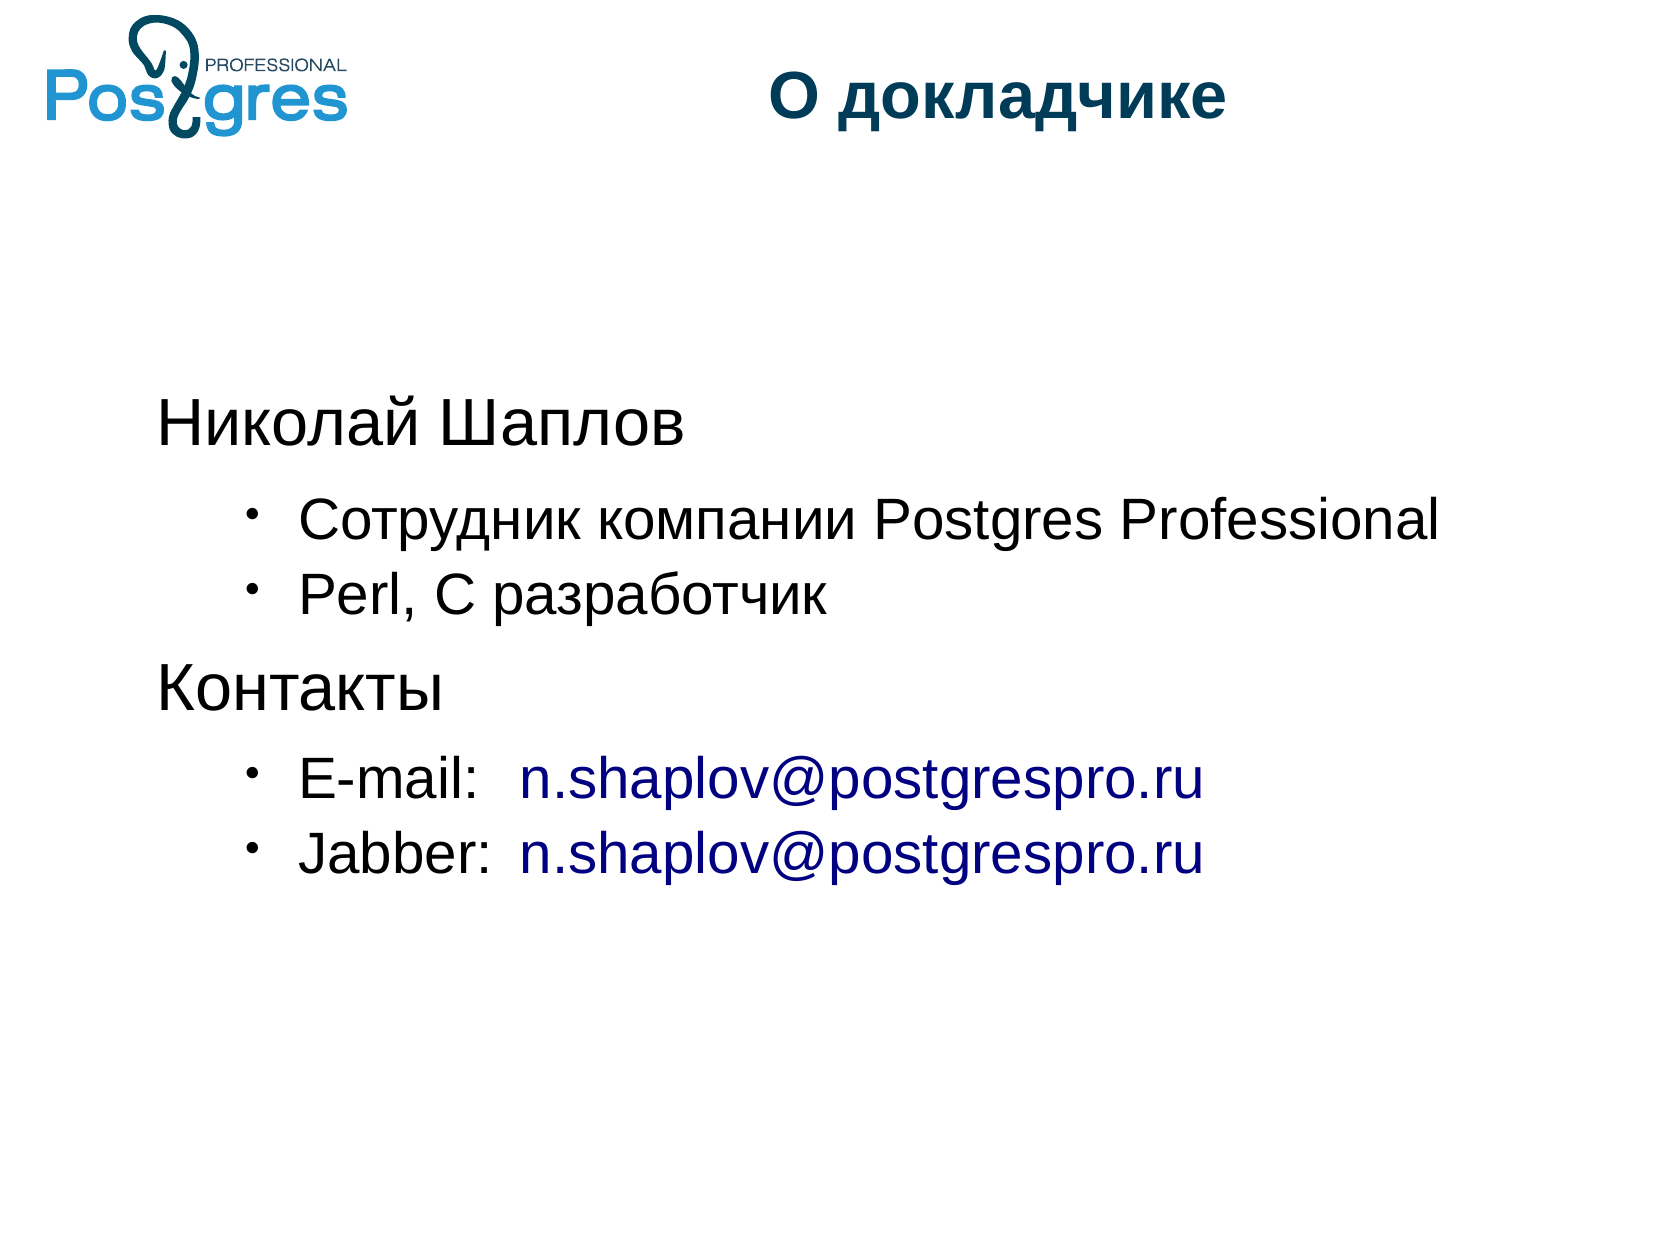

# О докладчике
Николай Шаплов
Сотрудник компании Postgres Professional
Perl, С разработчик
Контакты
E-mail:	n.shaplov@postgrespro.ru
Jabber:	n.shaplov@postgrespro.ru